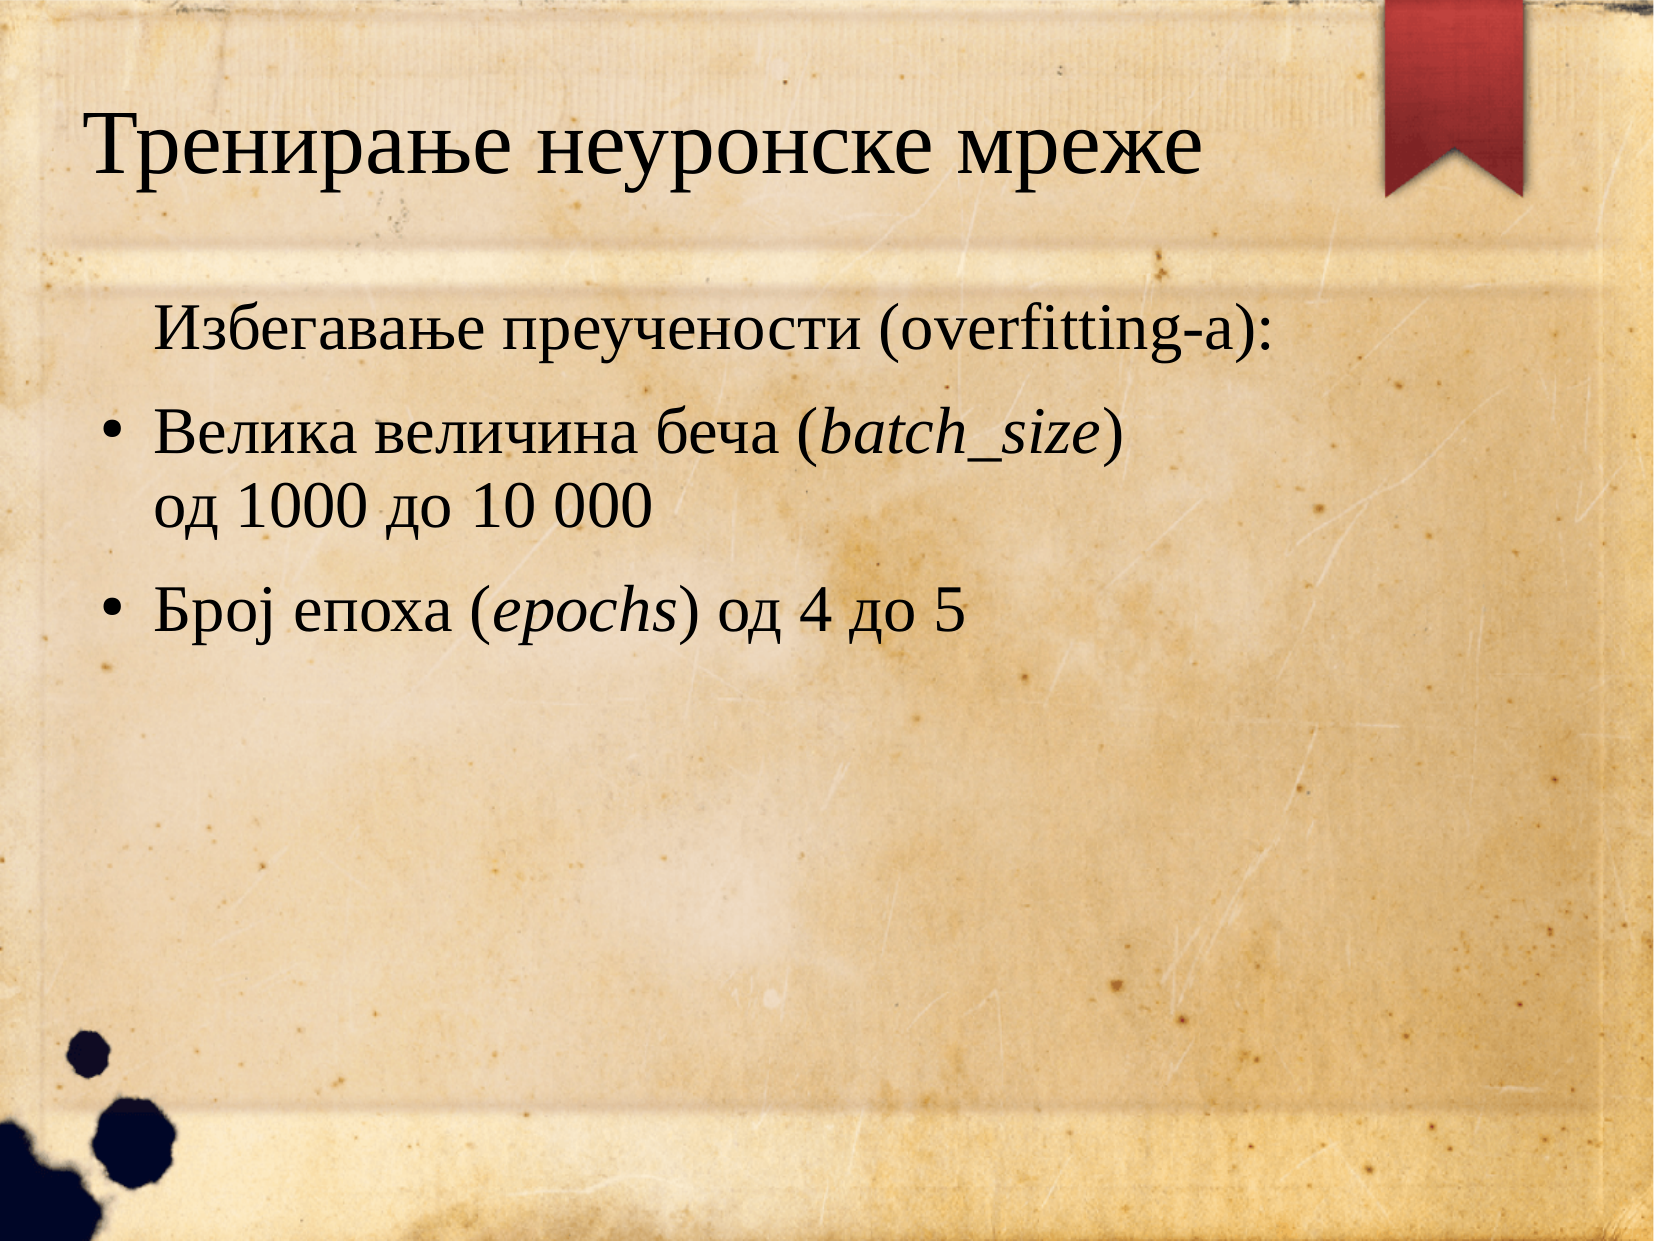

# Тренирање неуронске мреже
Избегавање преучености (overfitting-а):
Велика величина беча (batch_size)
од 1000 до 10 000
Број епоха (epochs) од 4 до 5